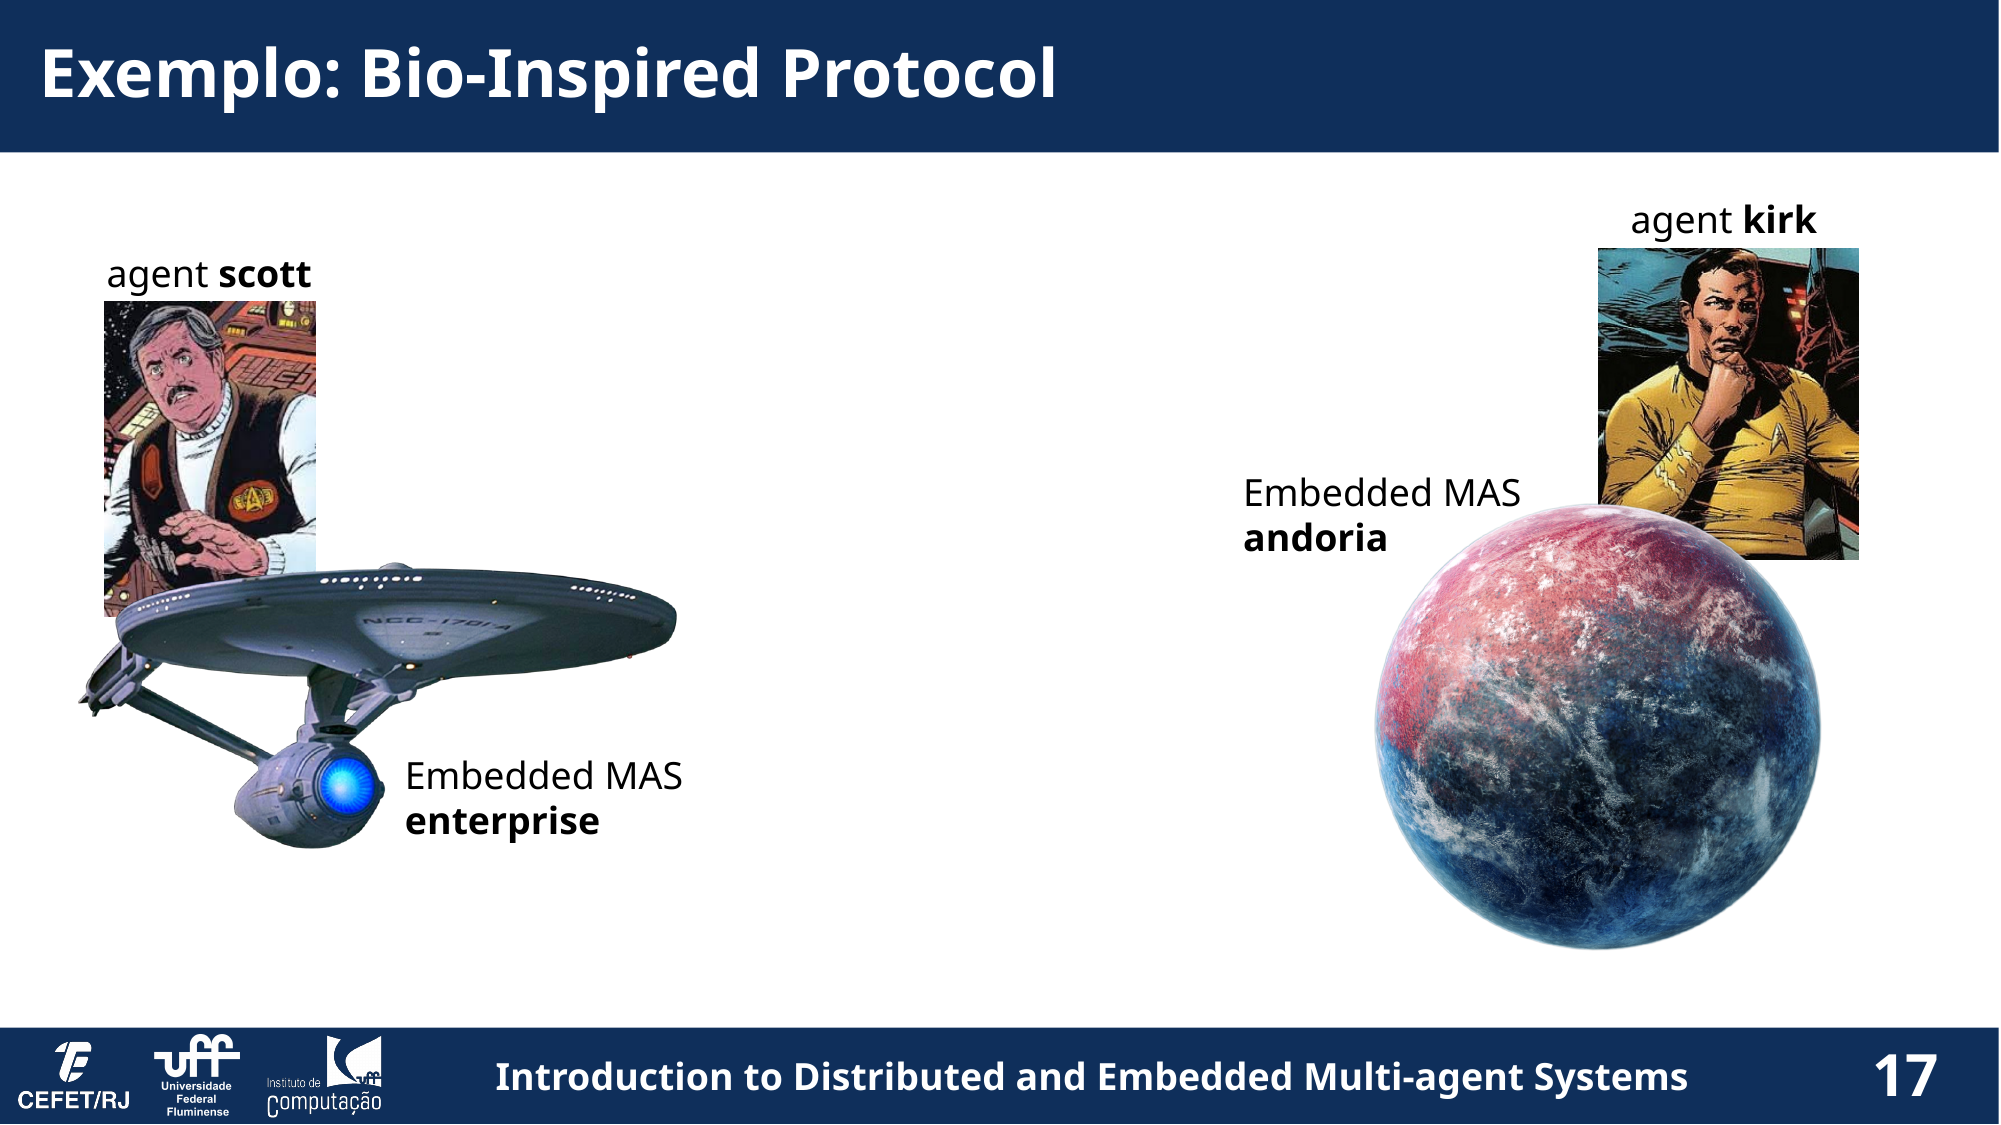

Exemplo: Bio-Inspired Protocol
agent kirk
agent scott
Embedded MAS andoria
Embedded MAS enterprise